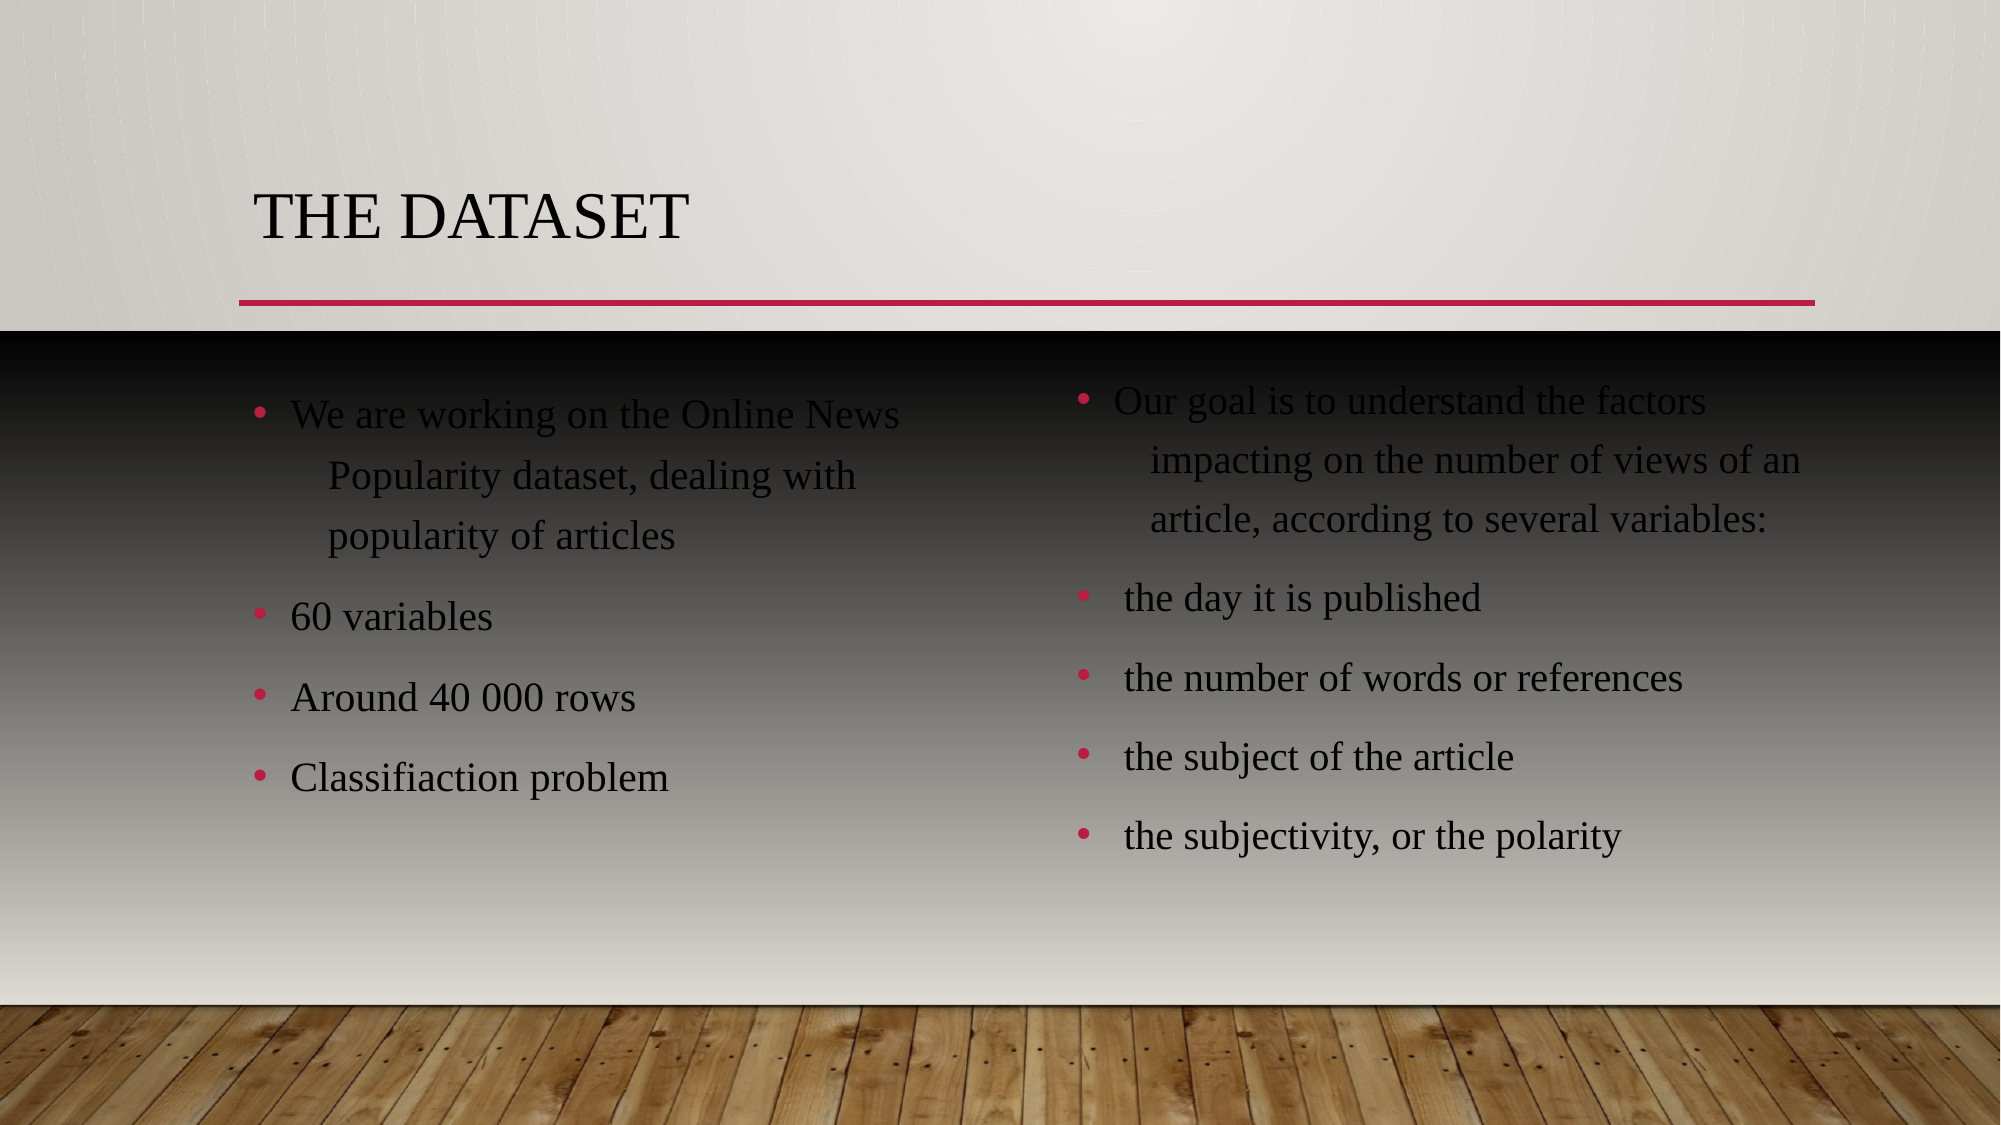

# The Dataset
Our goal is to understand the factors impacting on the number of views of an article, according to several variables:
 the day it is published
 the number of words or references
 the subject of the article
 the subjectivity, or the polarity
We are working on the Online News Popularity dataset, dealing with popularity of articles
60 variables
Around 40 000 rows
Classifiaction problem